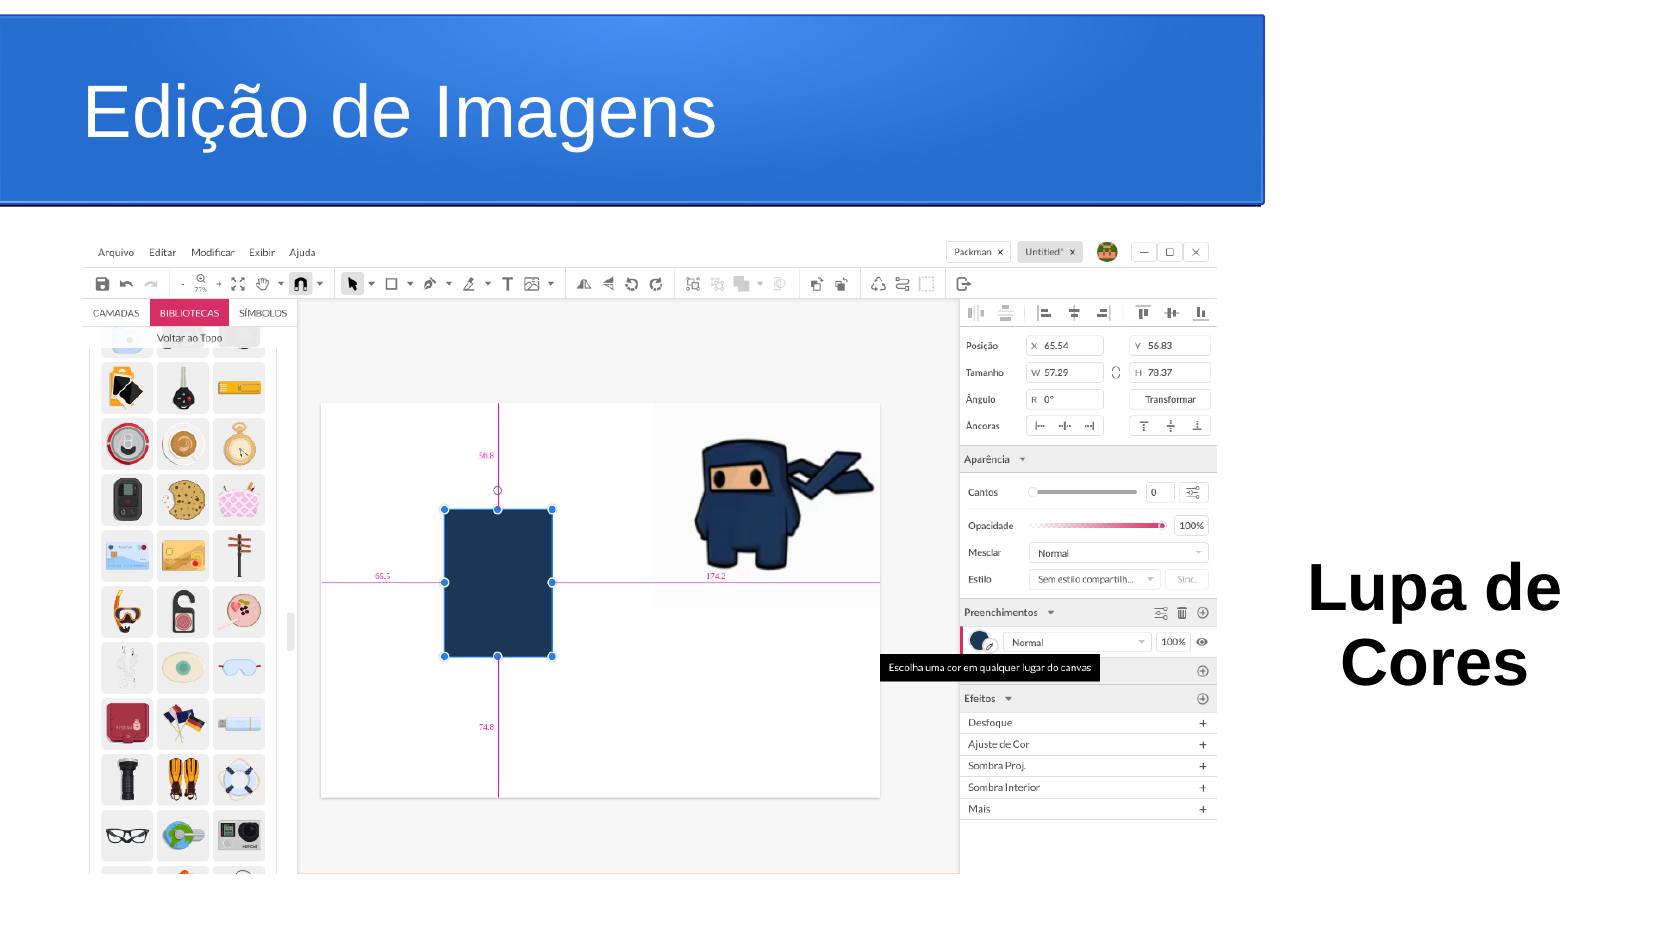

# Edição de Imagens
Lupa de Cores